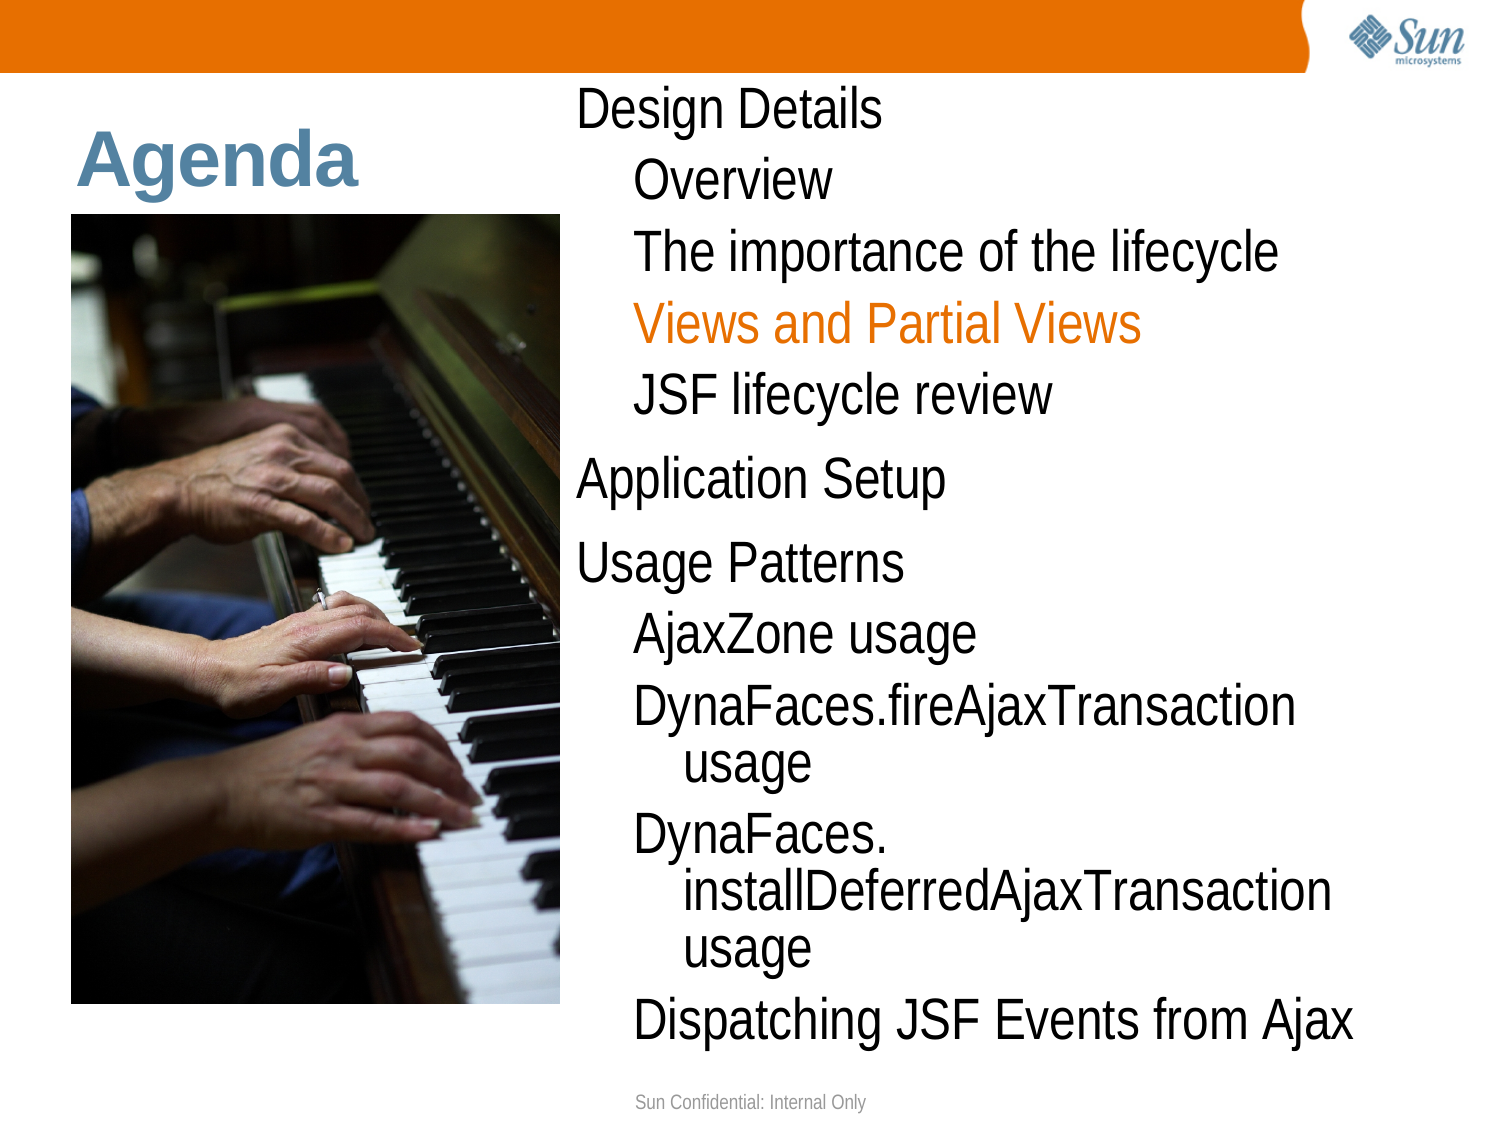

Design Details
Overview
The importance of the lifecycle
Views and Partial Views
JSF lifecycle review
Application Setup
Usage Patterns
AjaxZone usage
DynaFaces.fireAjaxTransaction usage
DynaFaces.
installDeferredAjaxTransaction usage
Dispatching JSF Events from Ajax
# Agenda